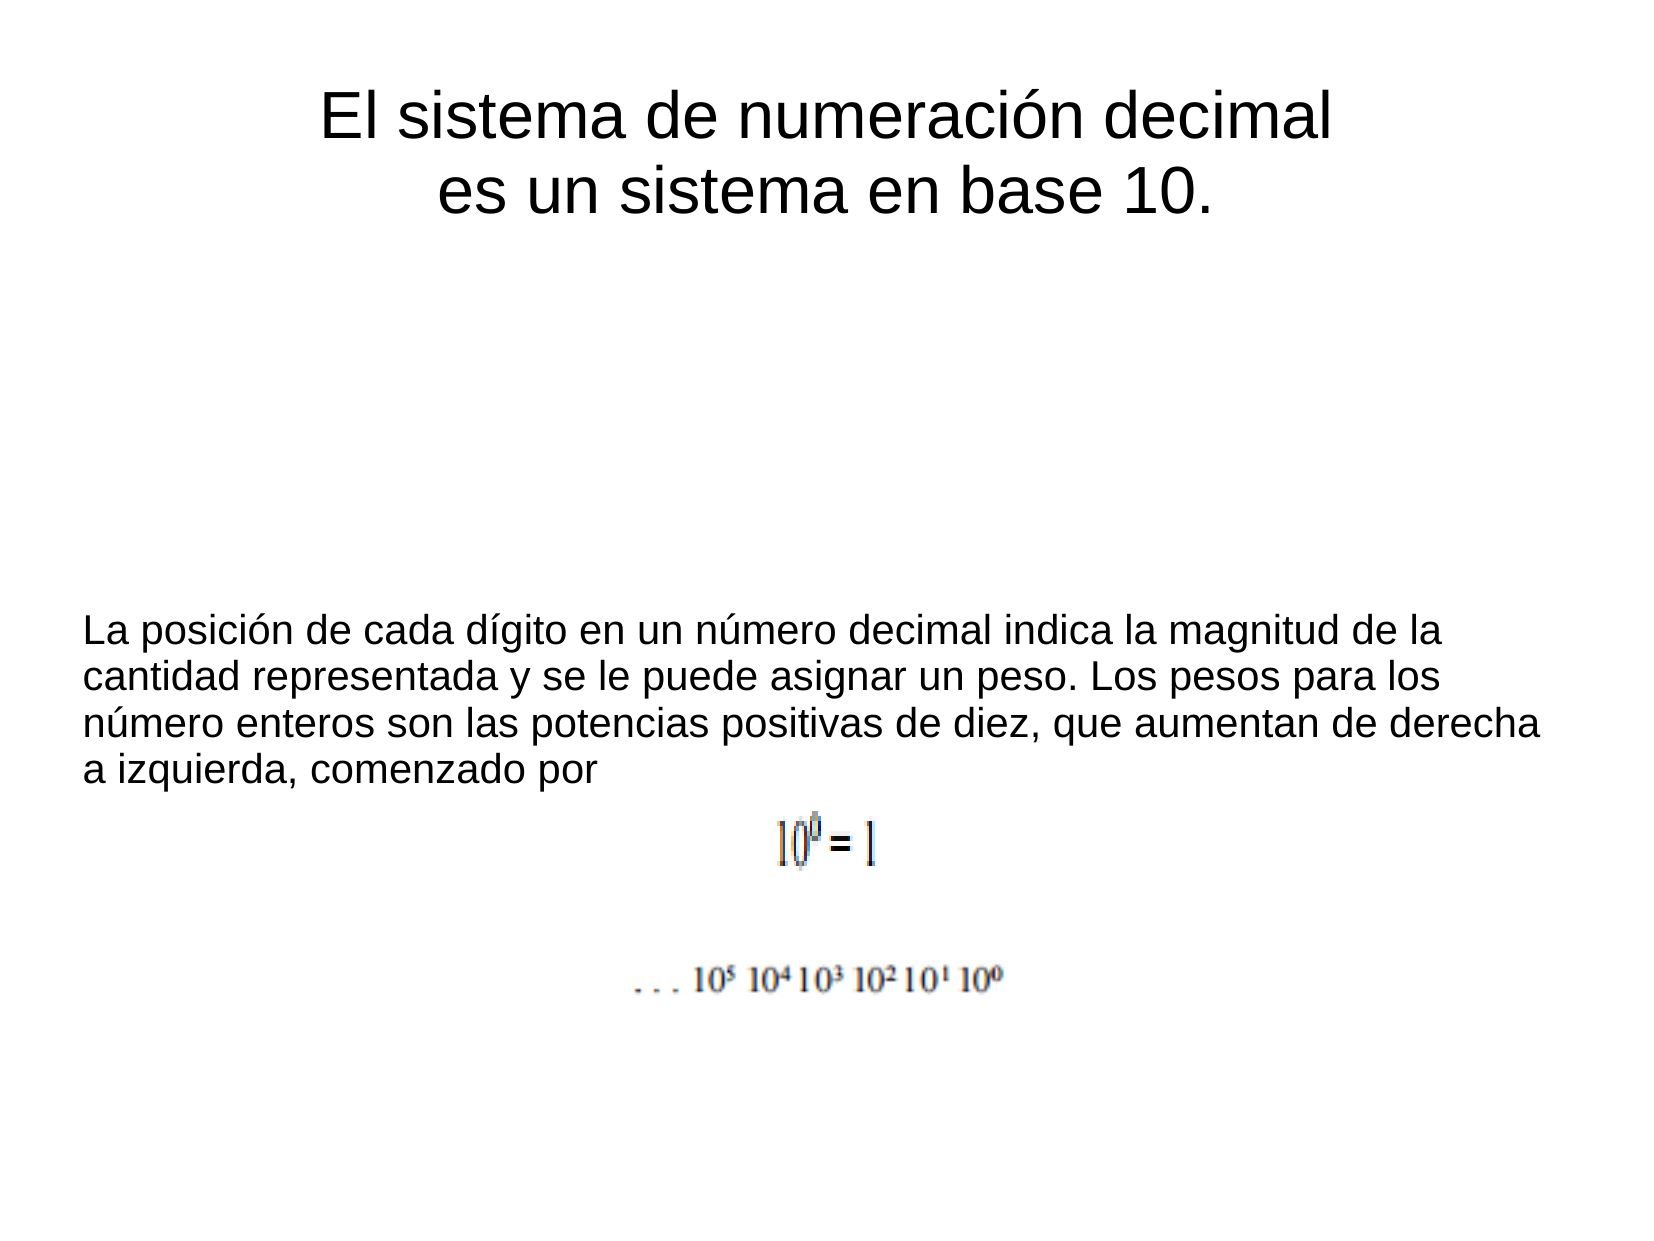

# El sistema de numeración decimal es un sistema en base 10.
La posición de cada dígito en un número decimal indica la magnitud de la cantidad representada y se le puede asignar un peso. Los pesos para los número enteros son las potencias positivas de diez, que aumentan de derecha a izquierda, comenzado por